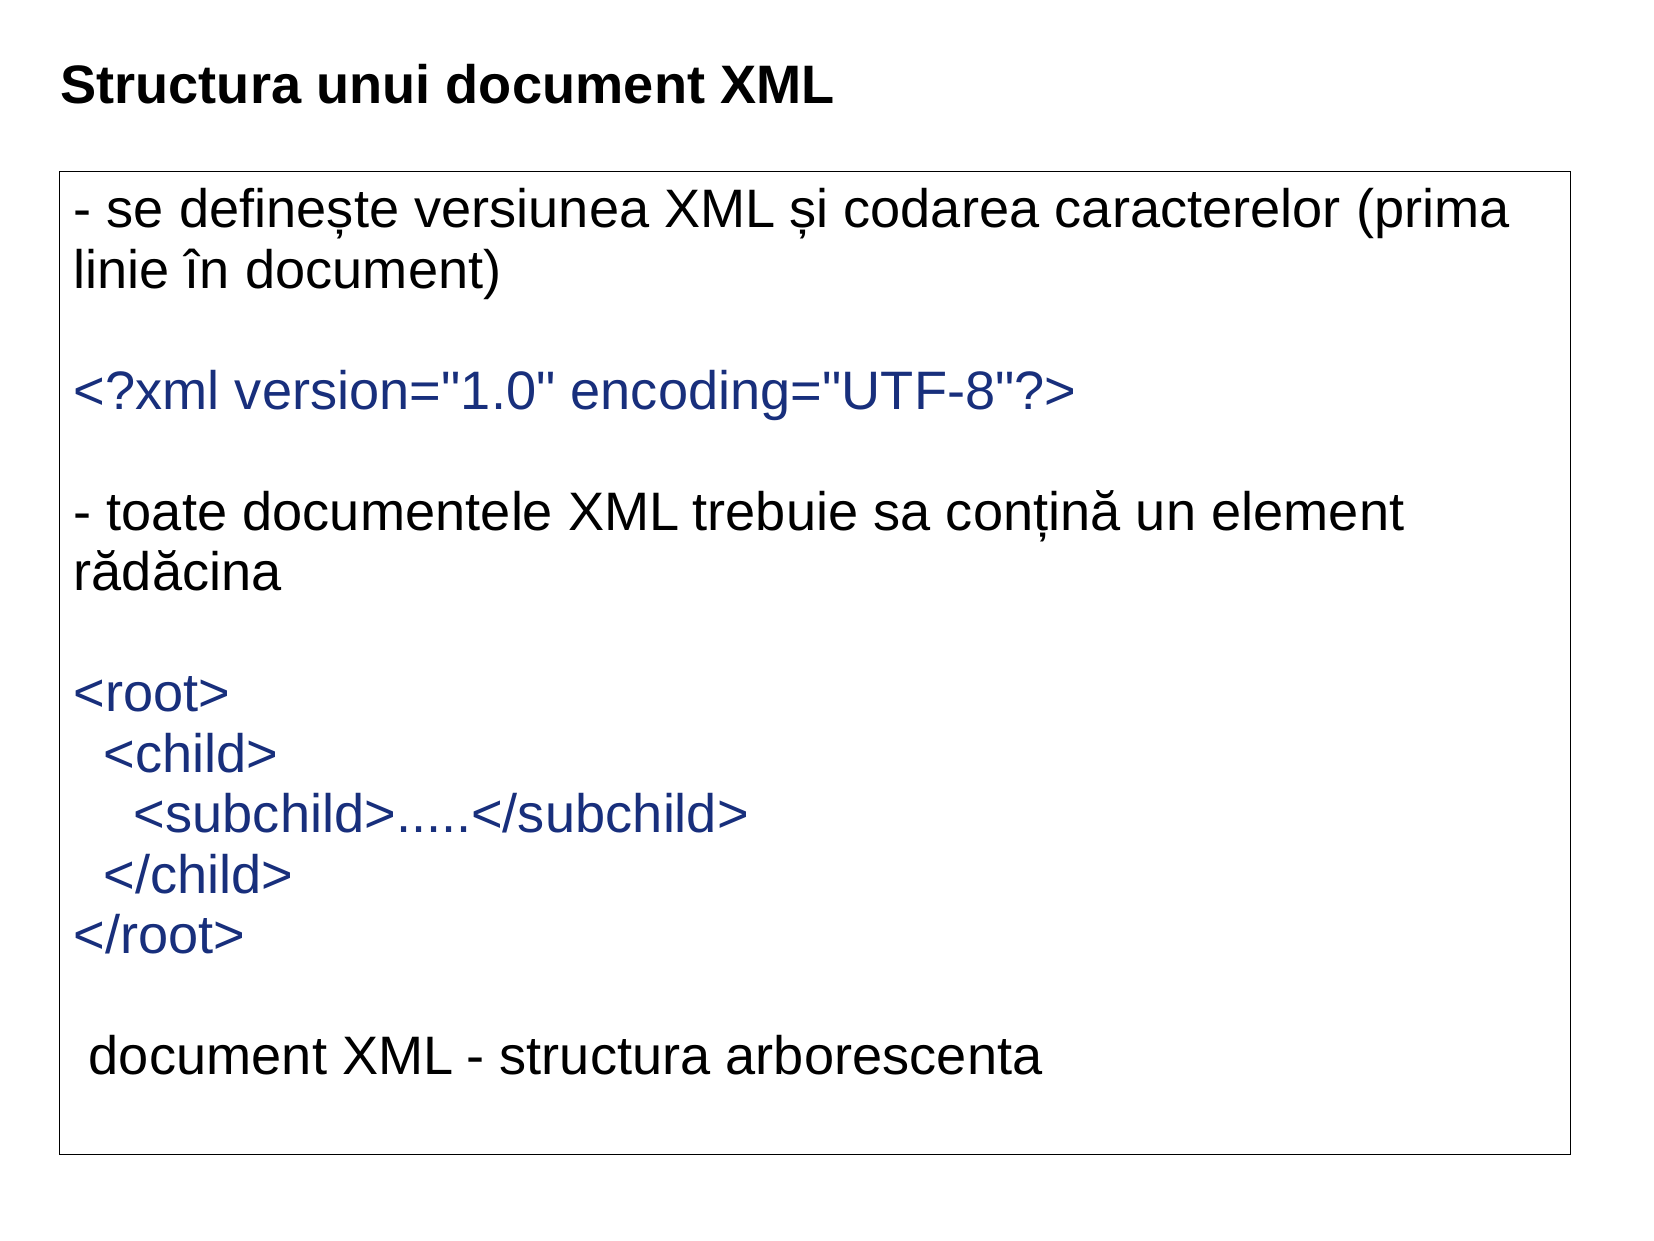

Structura unui document XML
- se definește versiunea XML și codarea caracterelor (prima linie în document)
<?xml version="1.0" encoding="UTF-8"?>
- toate documentele XML trebuie sa conțină un element rădăcina
<root>
 <child>
 <subchild>.....</subchild>
 </child>
</root>
 document XML - structura arborescenta